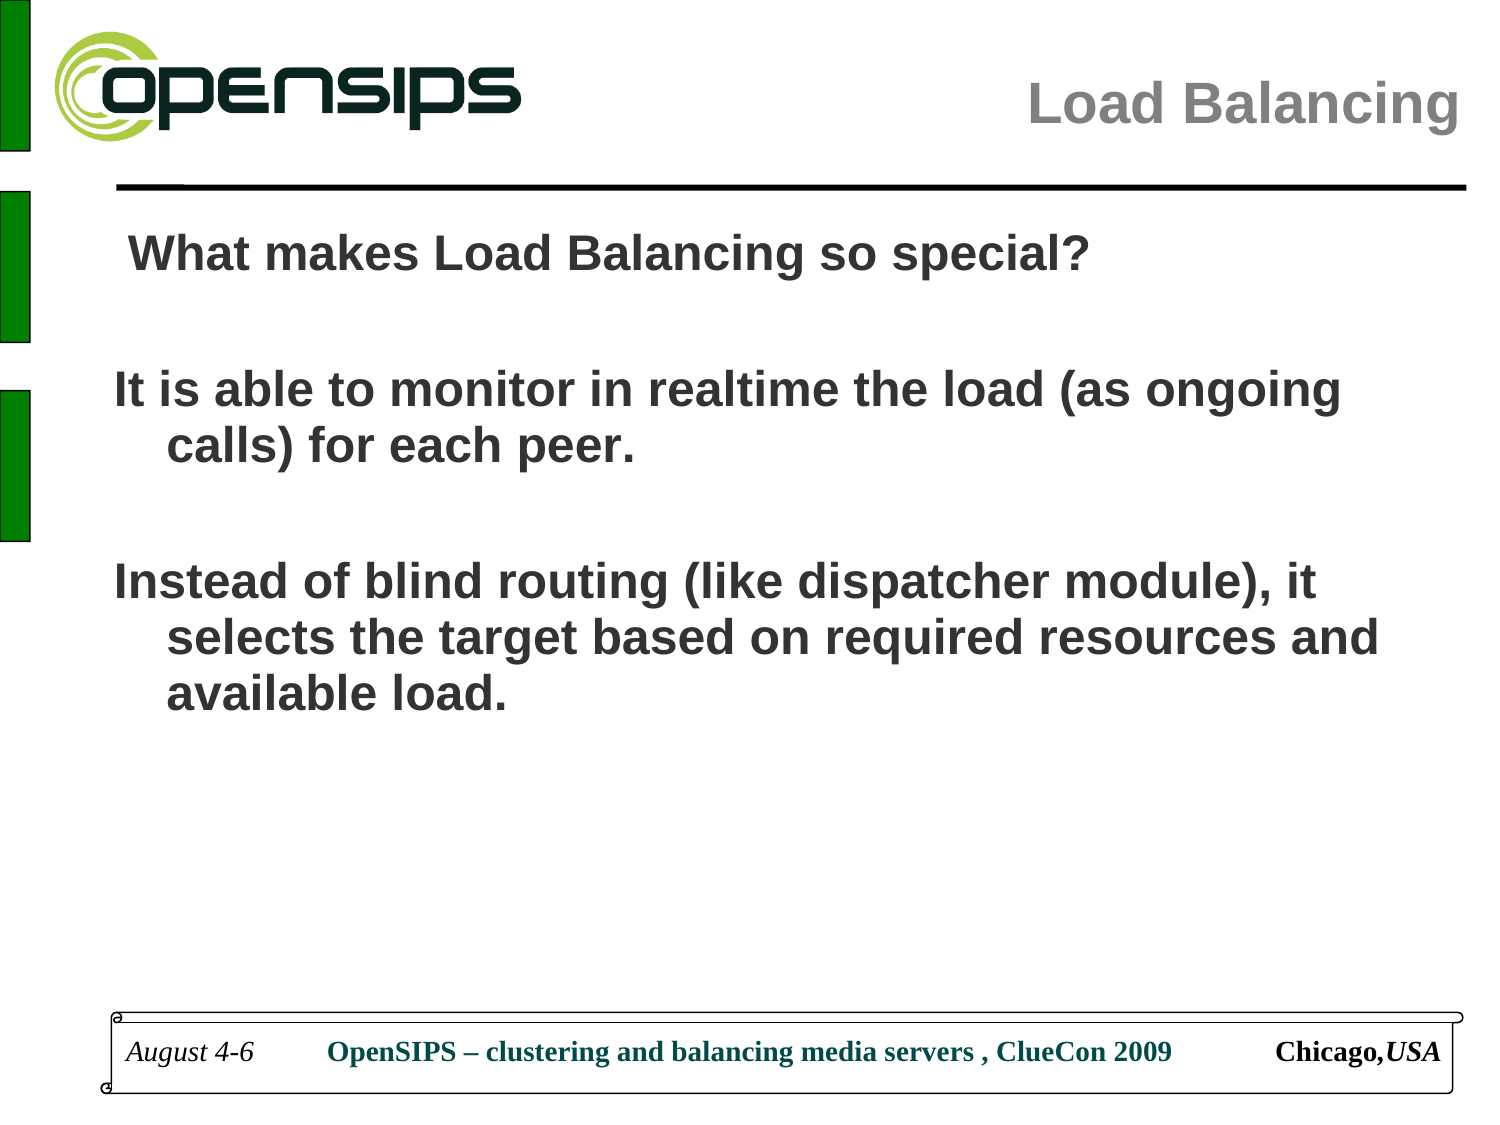

Load Balancing
# What makes Load Balancing so special?
It is able to monitor in realtime the load (as ongoing calls) for each peer.
Instead of blind routing (like dispatcher module), it selects the target based on required resources and available load.